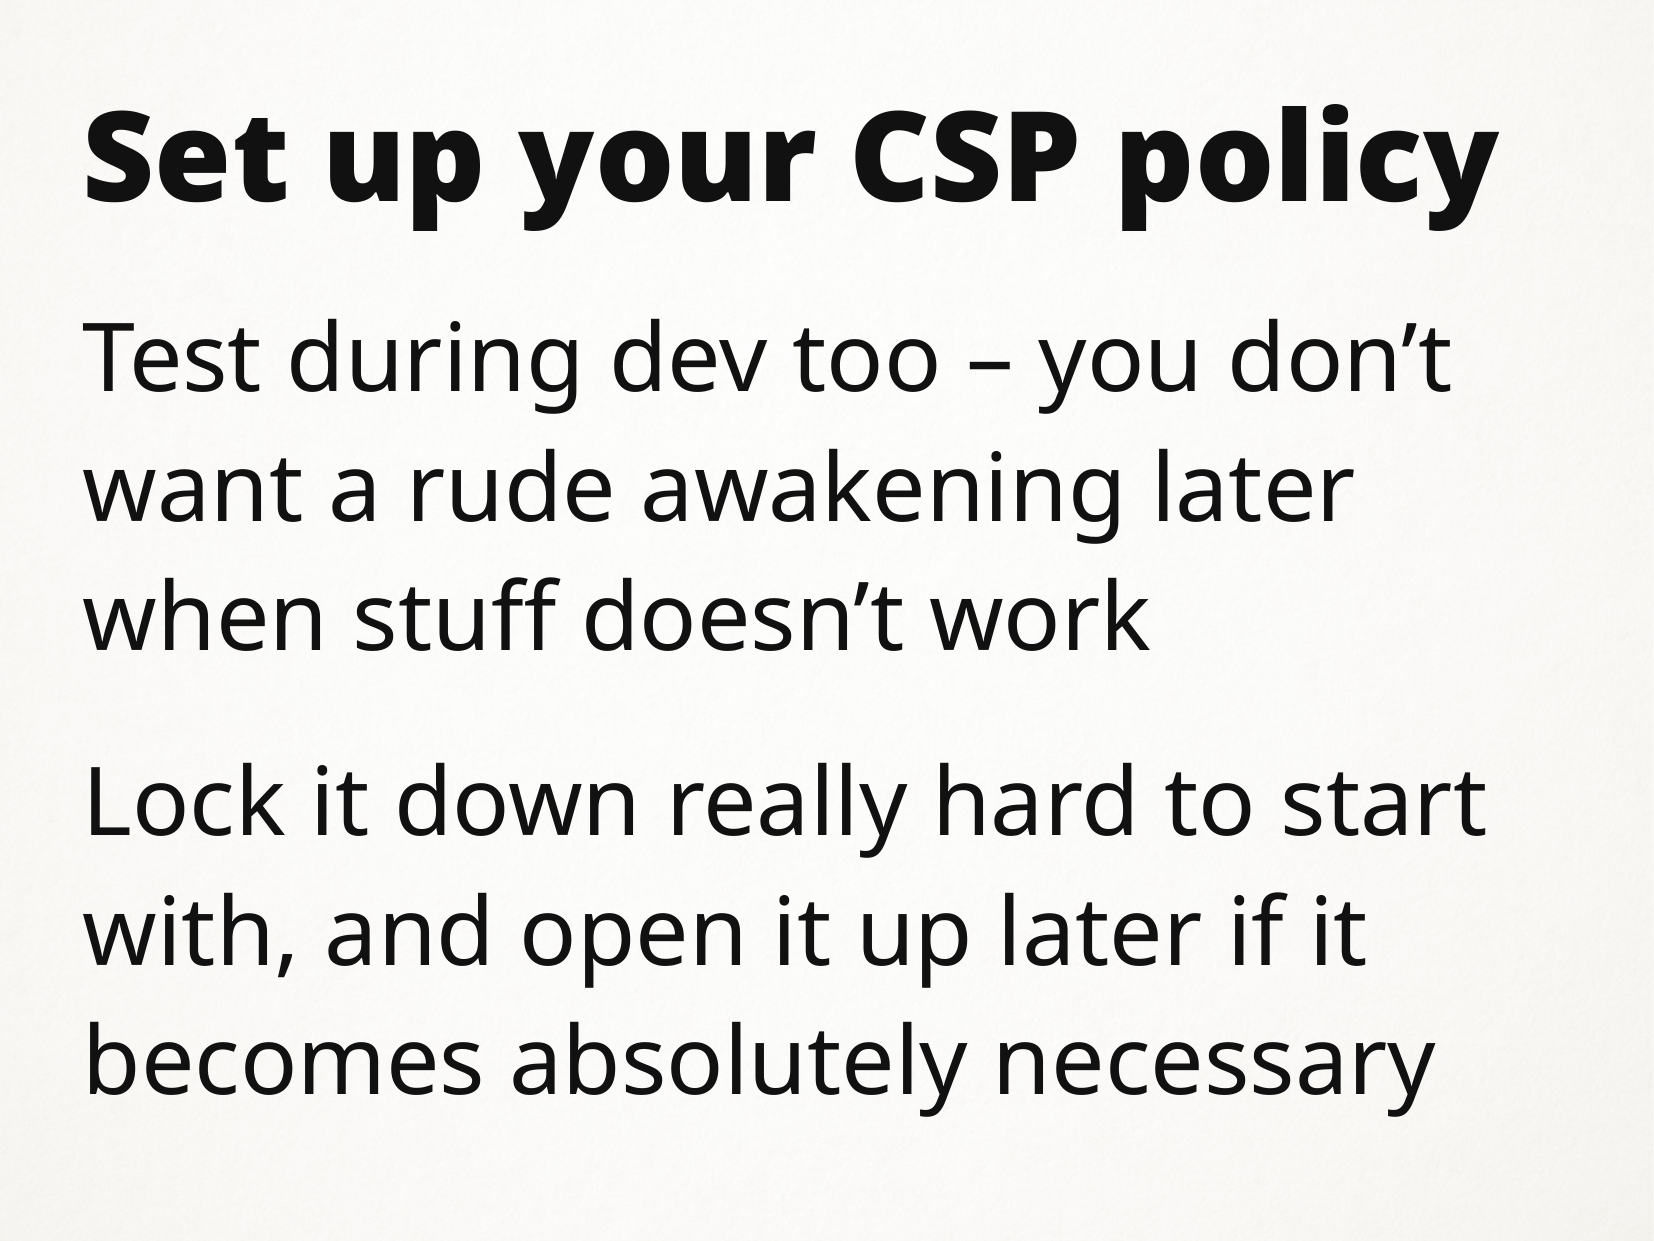

# Set up your CSP policy
Test during dev too – you don’t want a rude awakening later when stuff doesn’t work
Lock it down really hard to start with, and open it up later if it becomes absolutely necessary